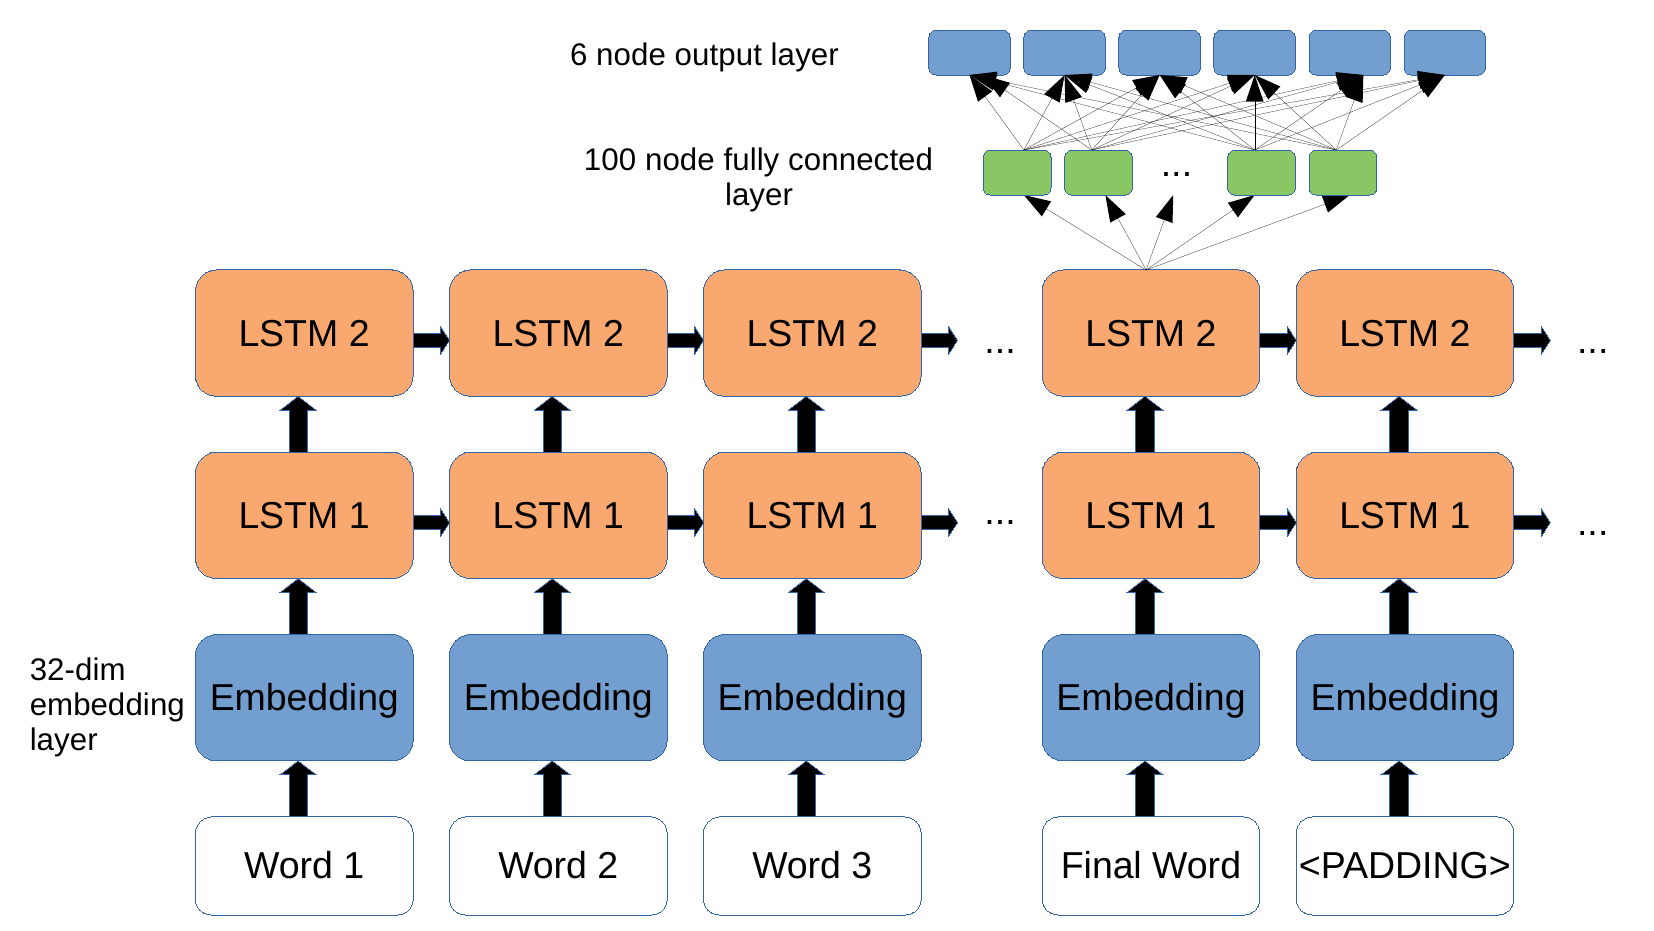

6 node output layer
100 node fully connected layer
...
LSTM 2
LSTM 1
Embedding
Word 1
LSTM 2
LSTM 1
Embedding
Word 2
LSTM 2
LSTM 1
Embedding
Word 3
LSTM 2
LSTM 1
Embedding
Final Word
LSTM 2
LSTM 1
Embedding
<PADDING>
...
...
...
...
32-dim
embedding layer